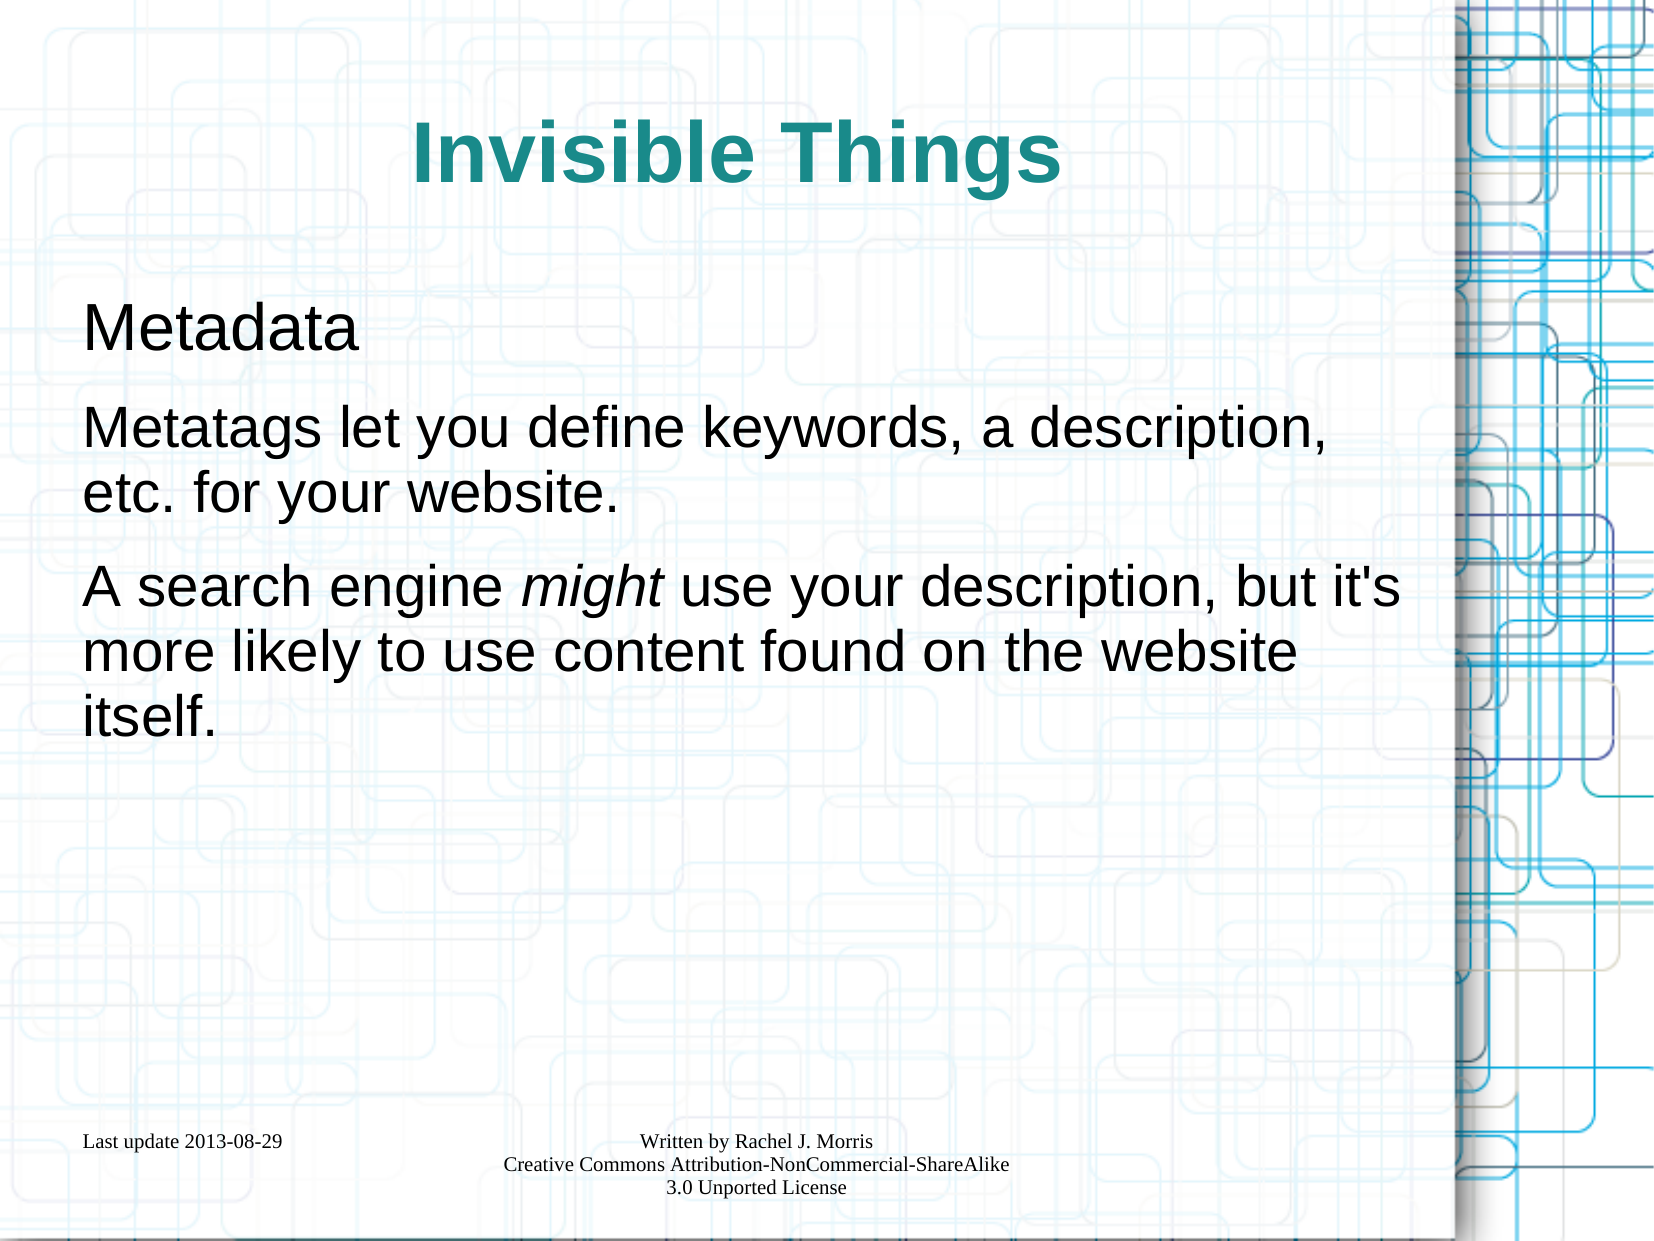

# Invisible Things
Metadata
Metatags let you define keywords, a description, etc. for your website.
A search engine might use your description, but it's more likely to use content found on the website itself.